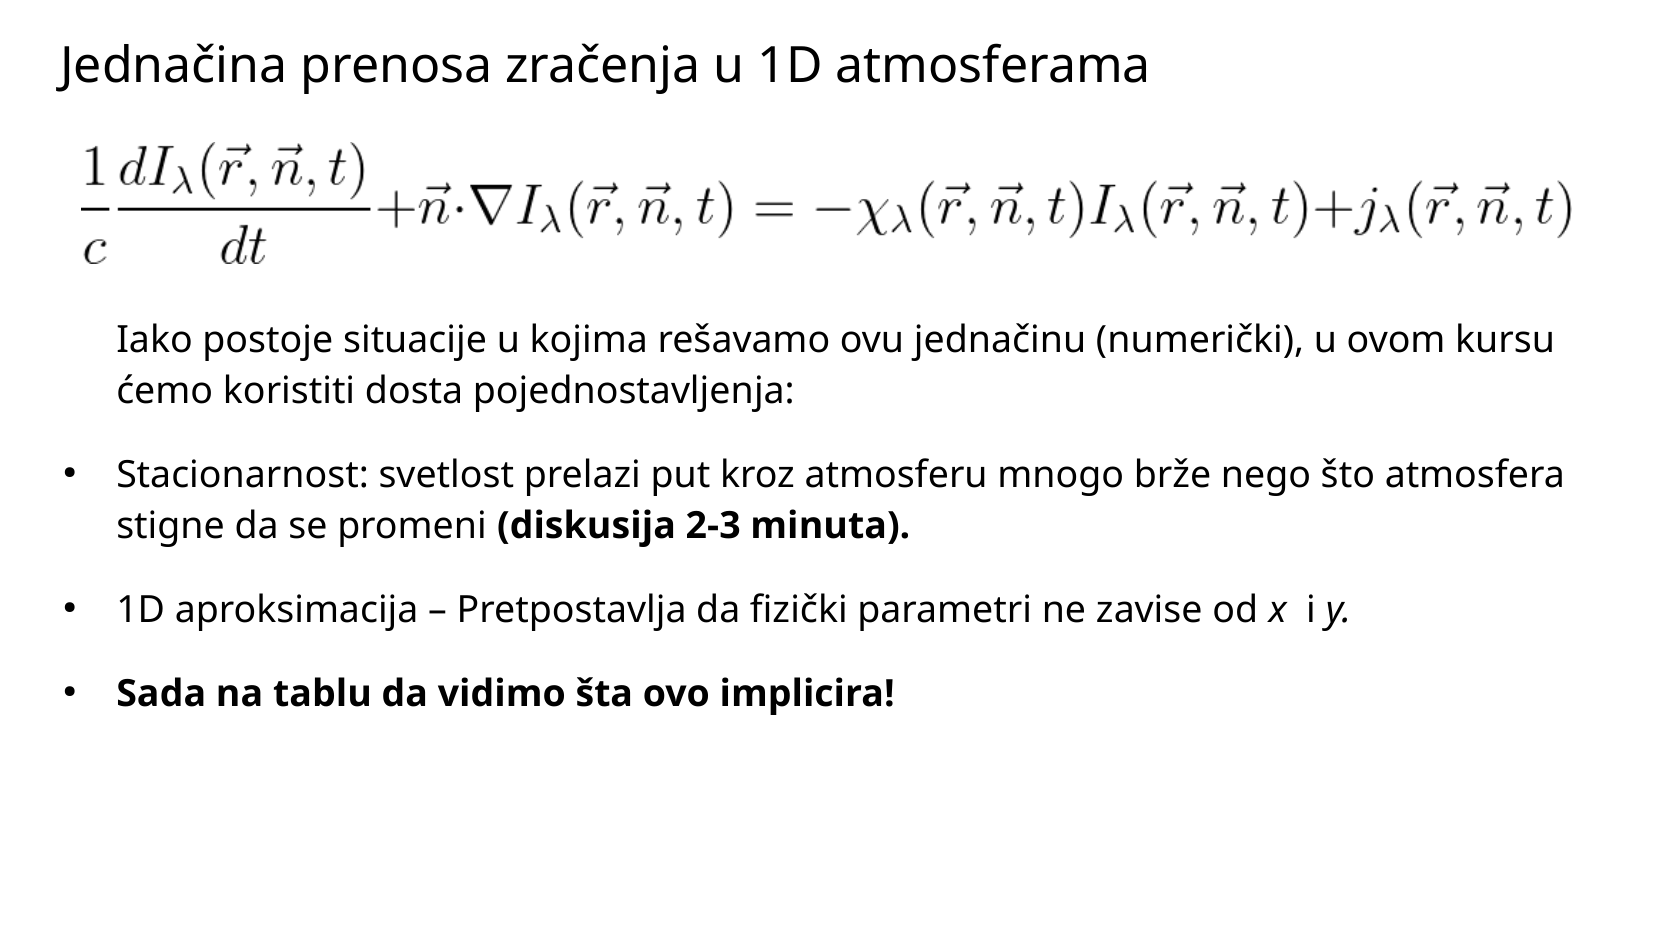

# Jednačina prenosa zračenja u 1D atmosferama
Iako postoje situacije u kojima rešavamo ovu jednačinu (numerički), u ovom kursu ćemo koristiti dosta pojednostavljenja:
Stacionarnost: svetlost prelazi put kroz atmosferu mnogo brže nego što atmosfera stigne da se promeni (diskusija 2-3 minuta).
1D aproksimacija – Pretpostavlja da fizički parametri ne zavise od x i y.
Sada na tablu da vidimo šta ovo implicira!